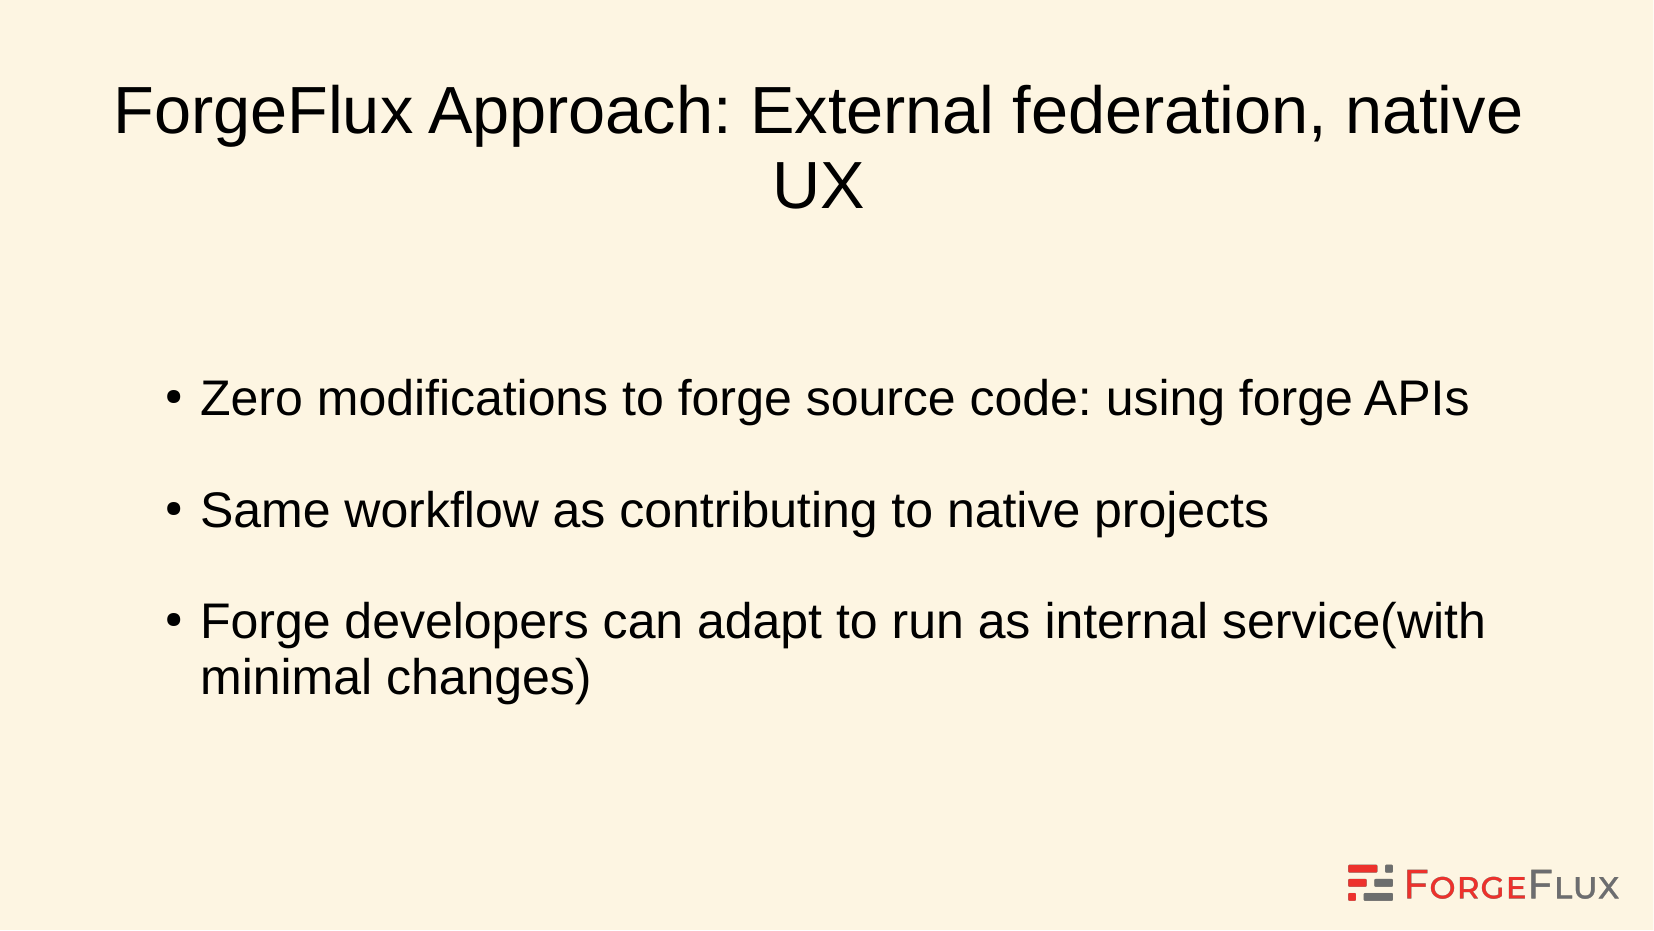

# ForgeFlux Approach: External federation, native UX
Zero modifications to forge source code: using forge APIs
Same workflow as contributing to native projects
Forge developers can adapt to run as internal service(with minimal changes)